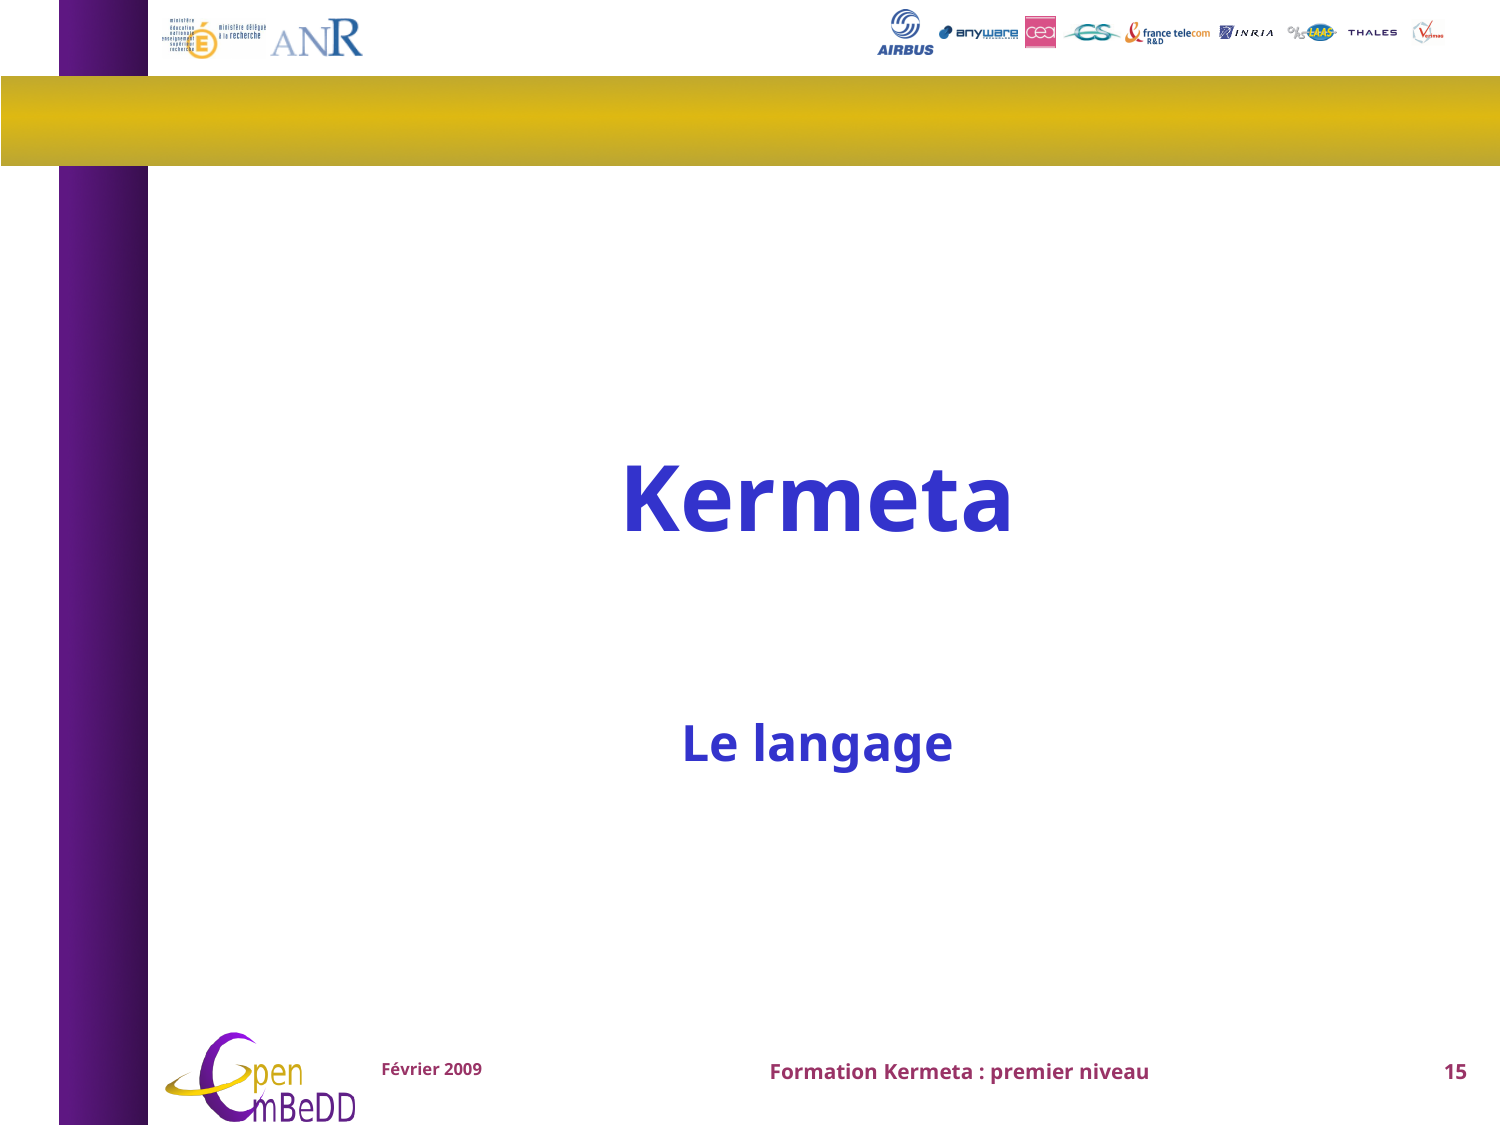

#
Kermeta
Le langage
Pied de page
Pied de page fixe
15